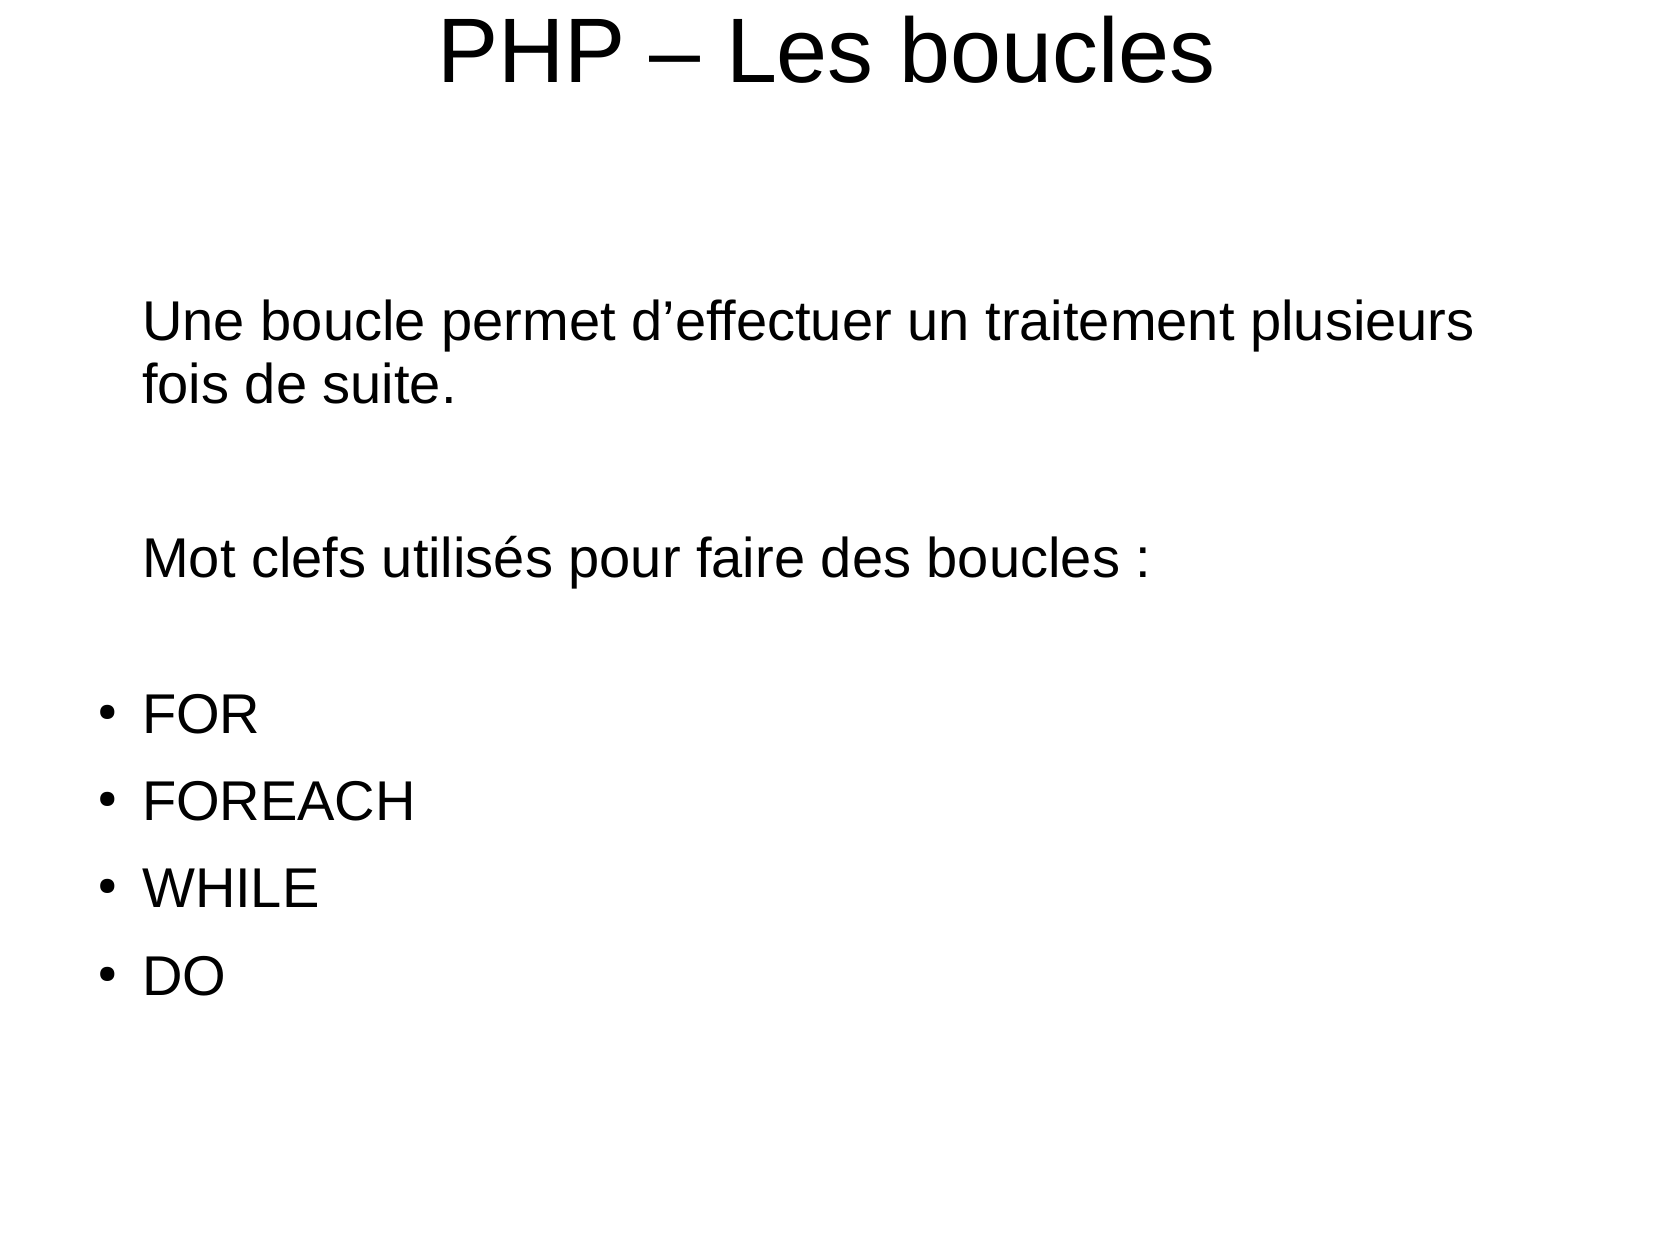

# PHP – Les boucles
Une boucle permet d’effectuer un traitement plusieurs fois de suite.
Mot clefs utilisés pour faire des boucles :
FOR
FOREACH
WHILE
DO